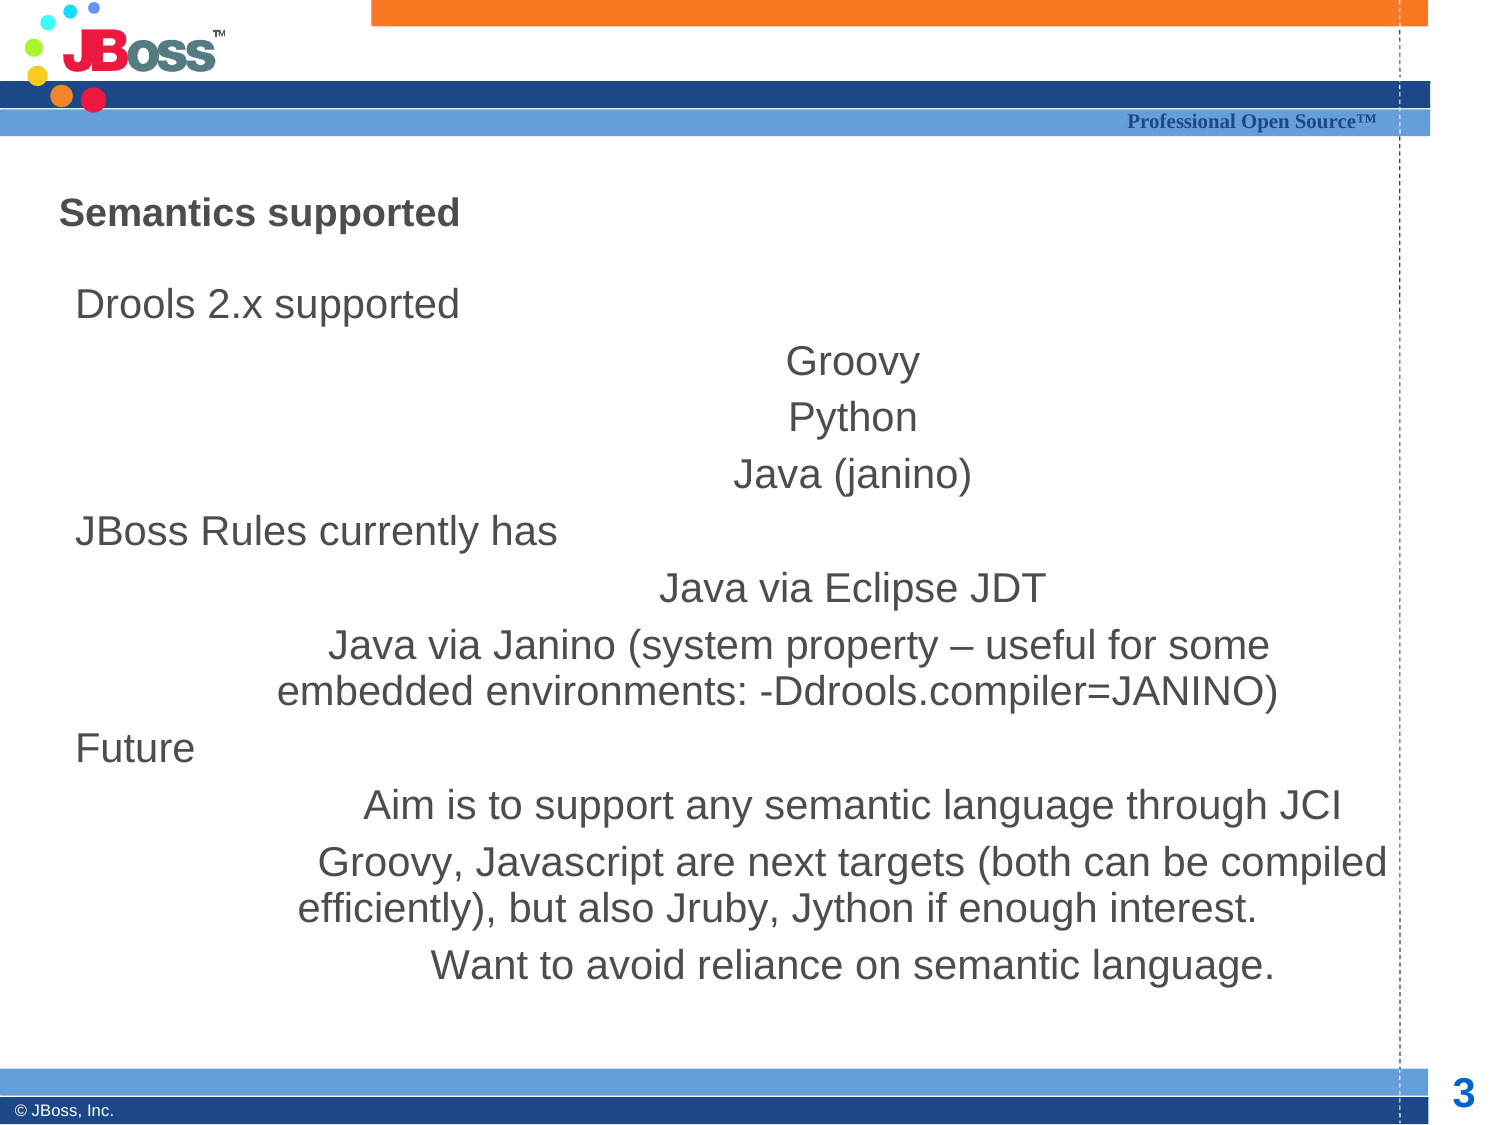

# Semantics supported
Drools 2.x supported
		Groovy
		Python
		Java (janino)
JBoss Rules currently has
		Java via Eclipse JDT
		Java via Janino (system property – useful for some 	 embedded environments: -Ddrools.compiler=JANINO)
Future
		Aim is to support any semantic language through JCI
		Groovy, Javascript are next targets (both can be compiled efficiently), but also Jruby, Jython if enough interest.
		Want to avoid reliance on semantic language.